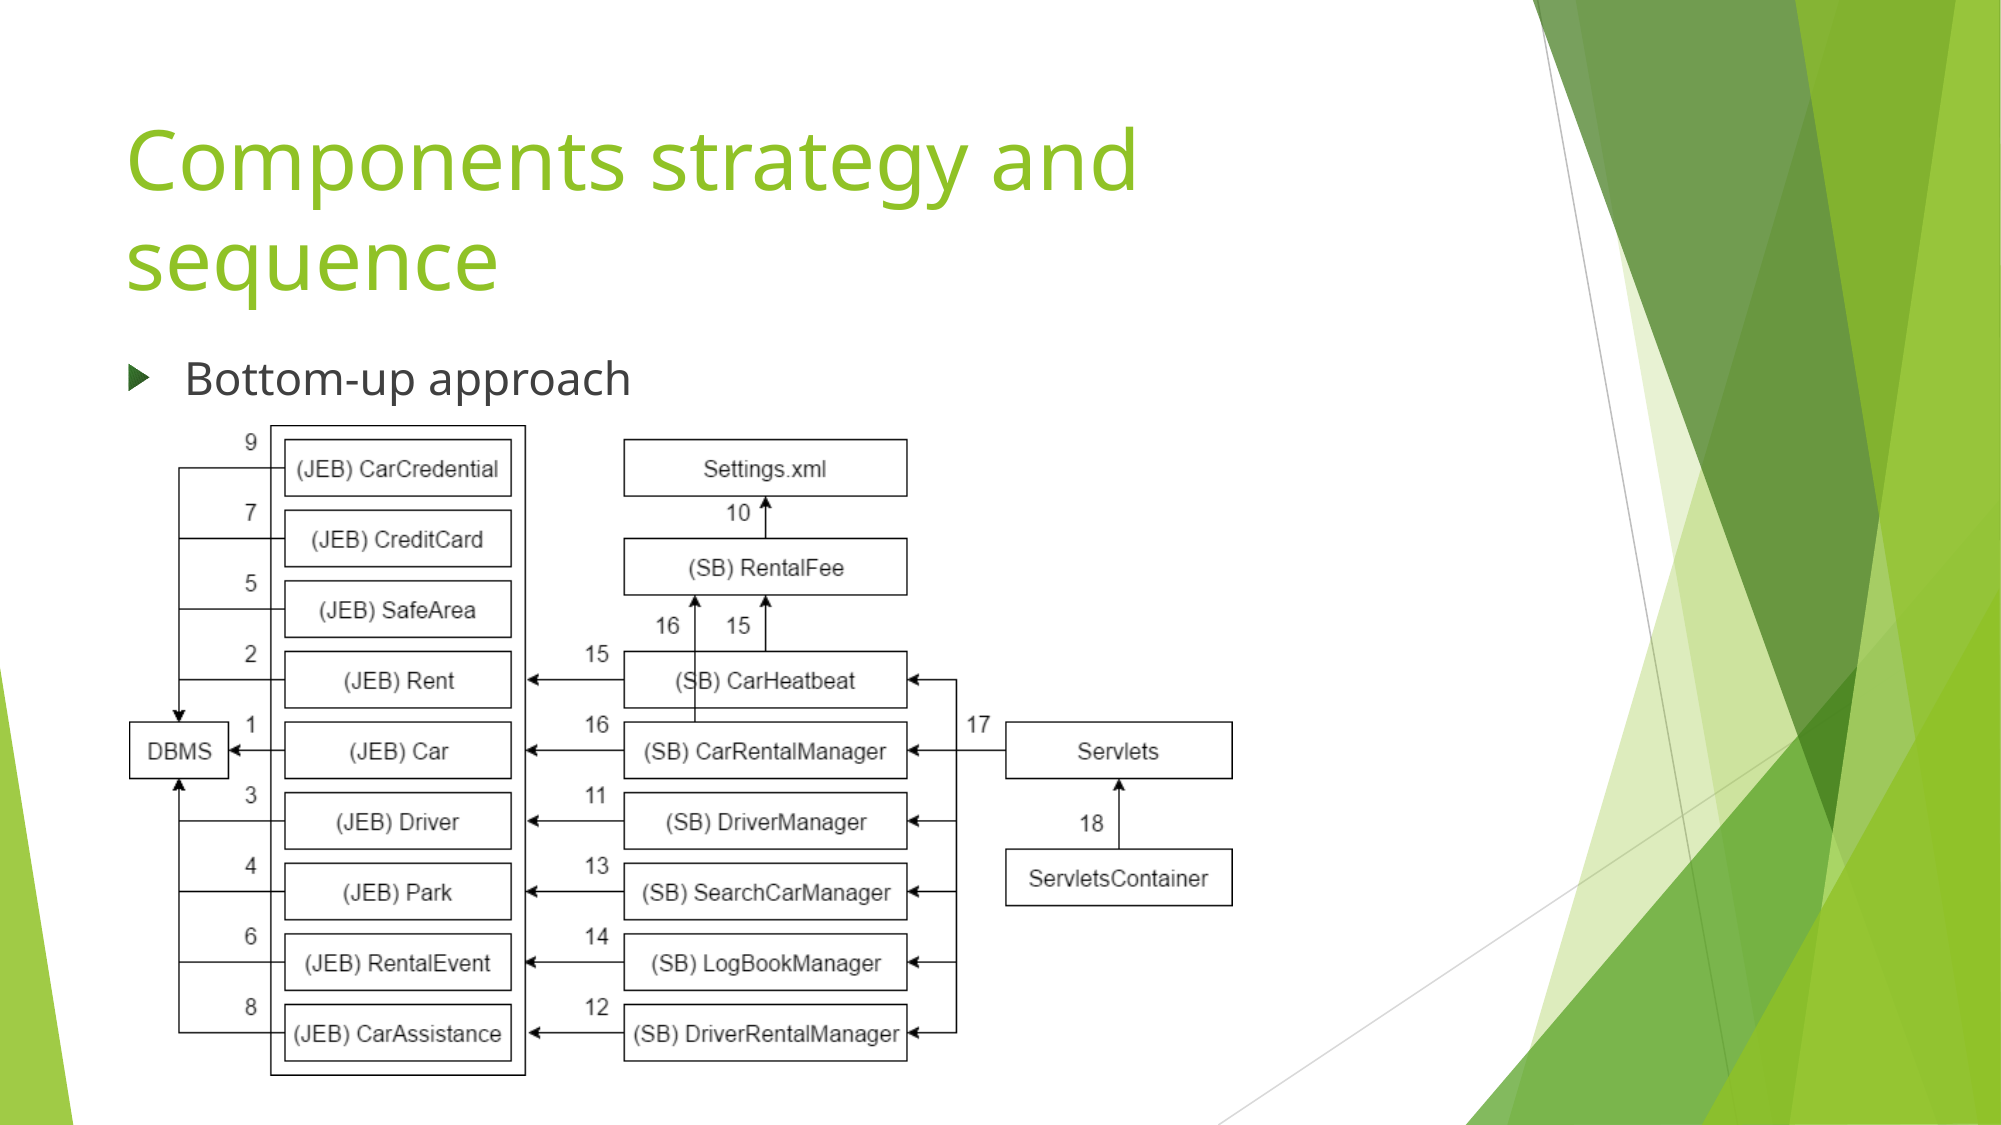

# Components strategy and sequence
Bottom-up approach